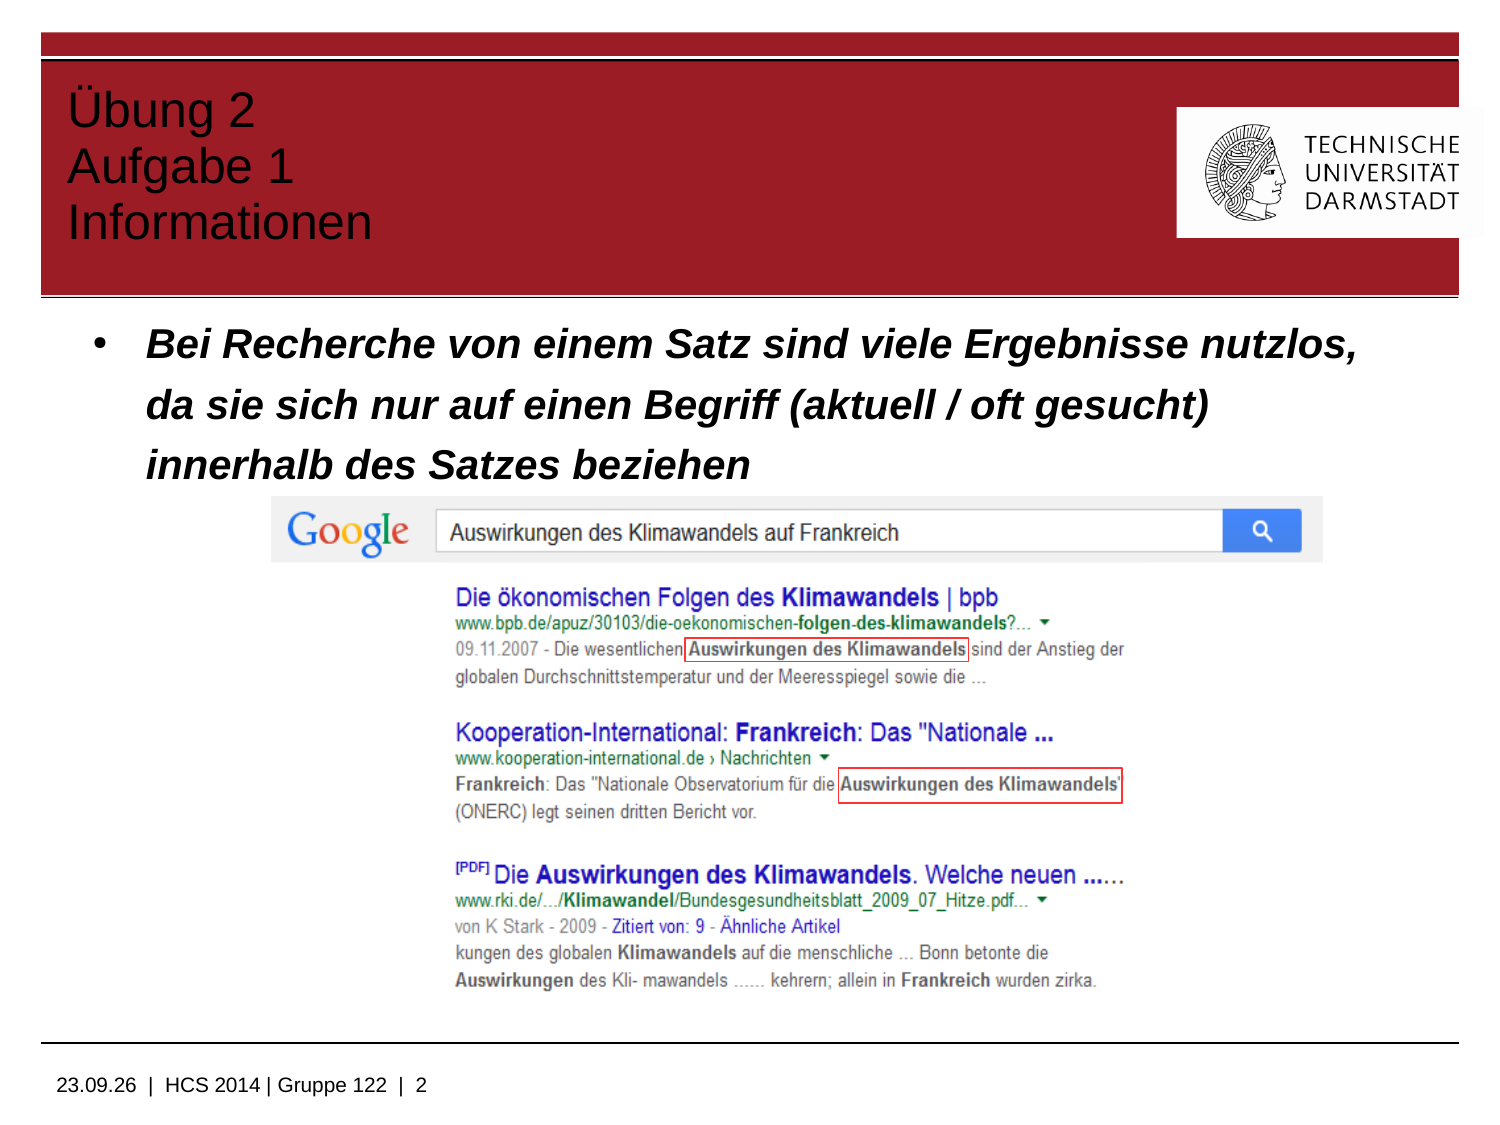

# Übung 2 Aufgabe 1 Informationen
Bei Recherche von einem Satz sind viele Ergebnisse nutzlos, da sie sich nur auf einen Begriff (aktuell / oft gesucht) innerhalb des Satzes beziehen